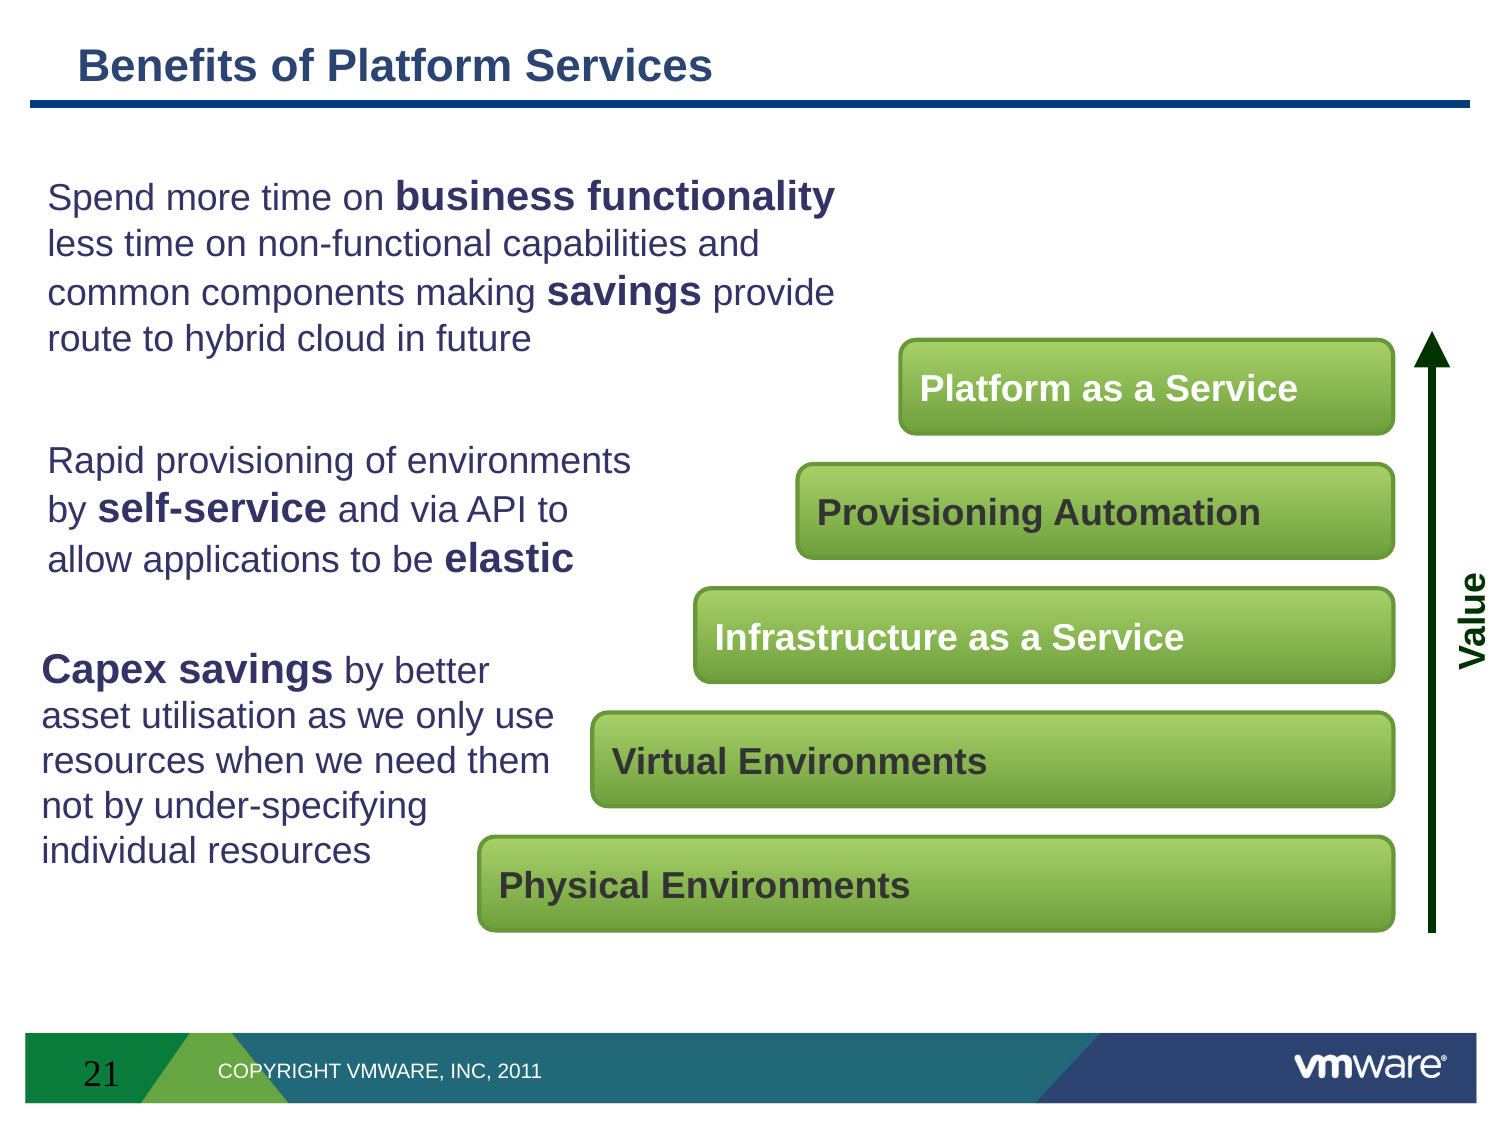

# Benefits of Platform Services
Spend more time on business functionality less time on non-functional capabilities and common components making savings provide route to hybrid cloud in future
Platform as a Service
Rapid provisioning of environments by self-service and via API to allow applications to be elastic
Provisioning Automation
Infrastructure as a Service
Value
Capex savings by better asset utilisation as we only use resources when we need them not by under-specifying individual resources
Virtual Environments
Physical Environments